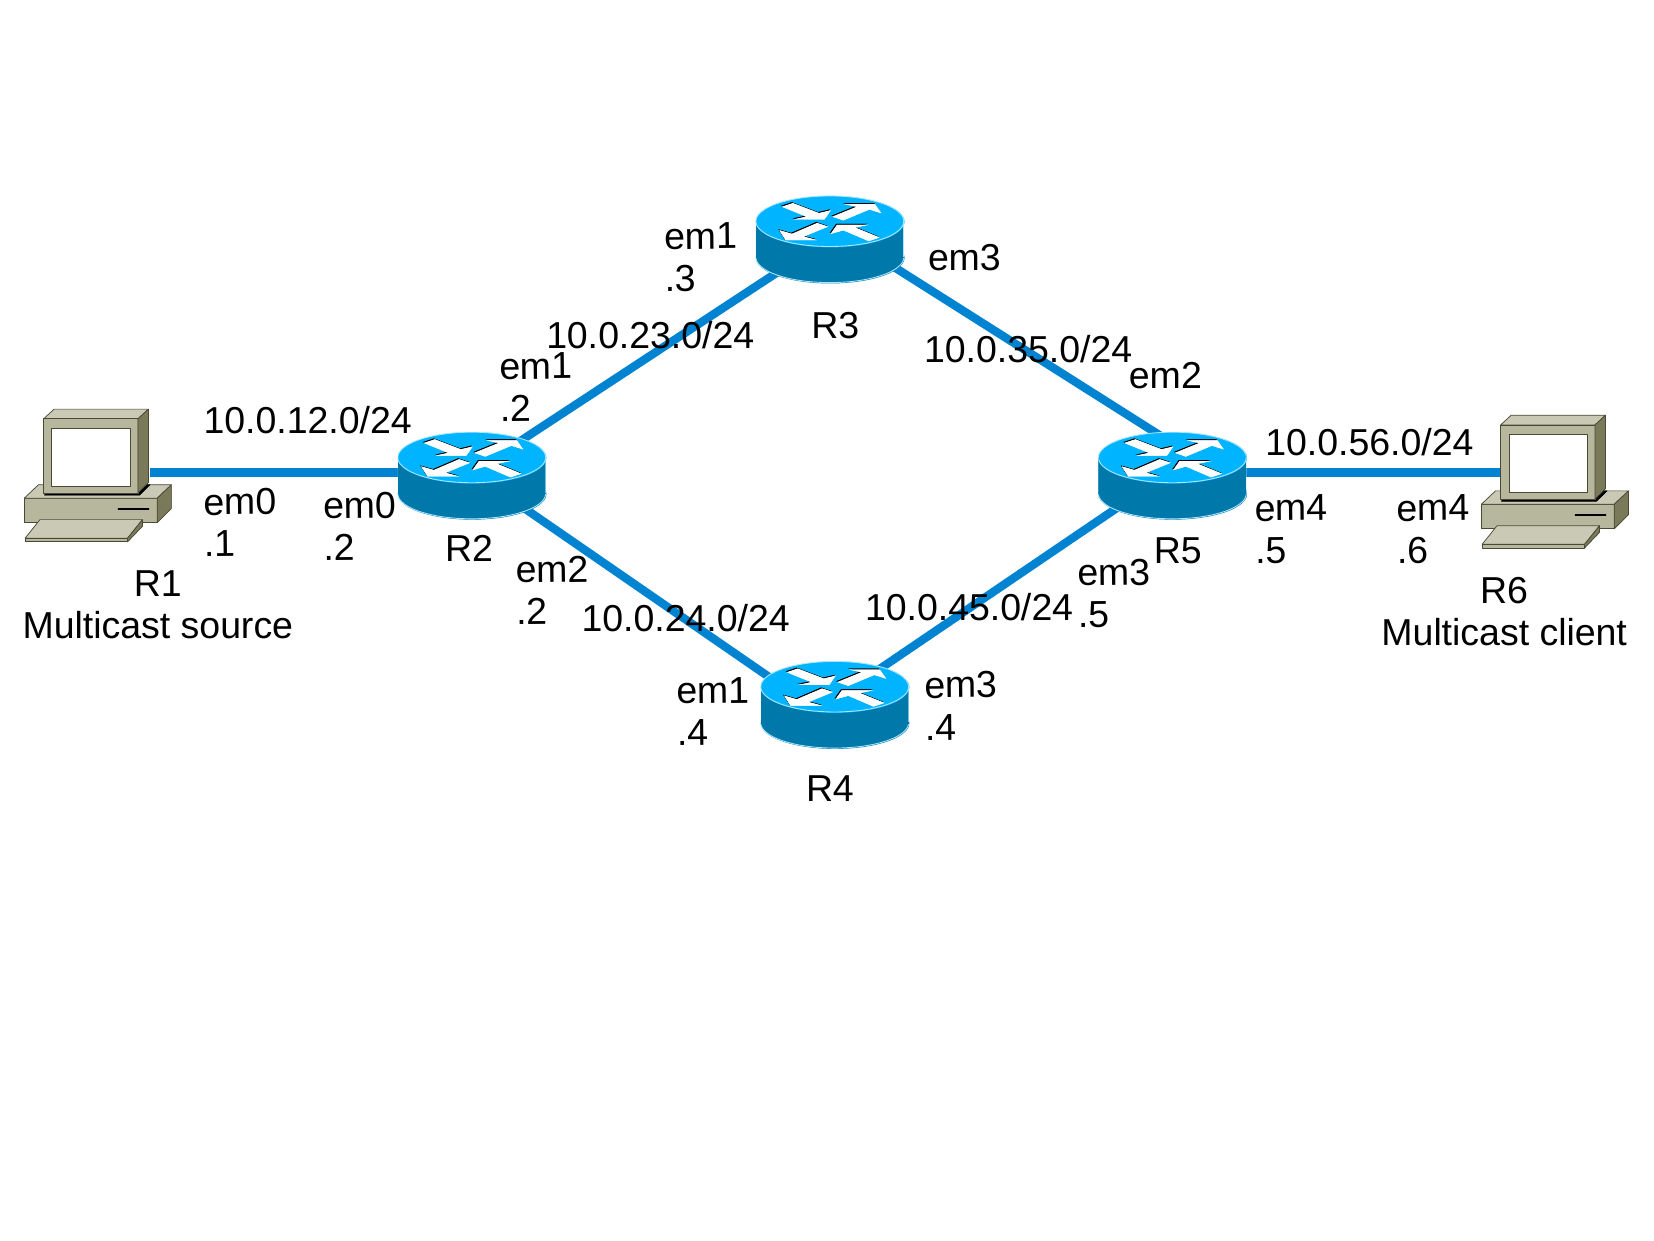

em1
.3
em3
R3
10.0.23.0/24
10.0.35.0/24
em1
.2
em2
10.0.12.0/24
10.0.56.0/24
em0
.1
em0
.2
em4
.5
em4
.6
R2
R5
em2
.2
em3
.5
R1
Multicast source
R6
Multicast client
10.0.45.0/24
10.0.24.0/24
em3
.4
em1
.4
R4